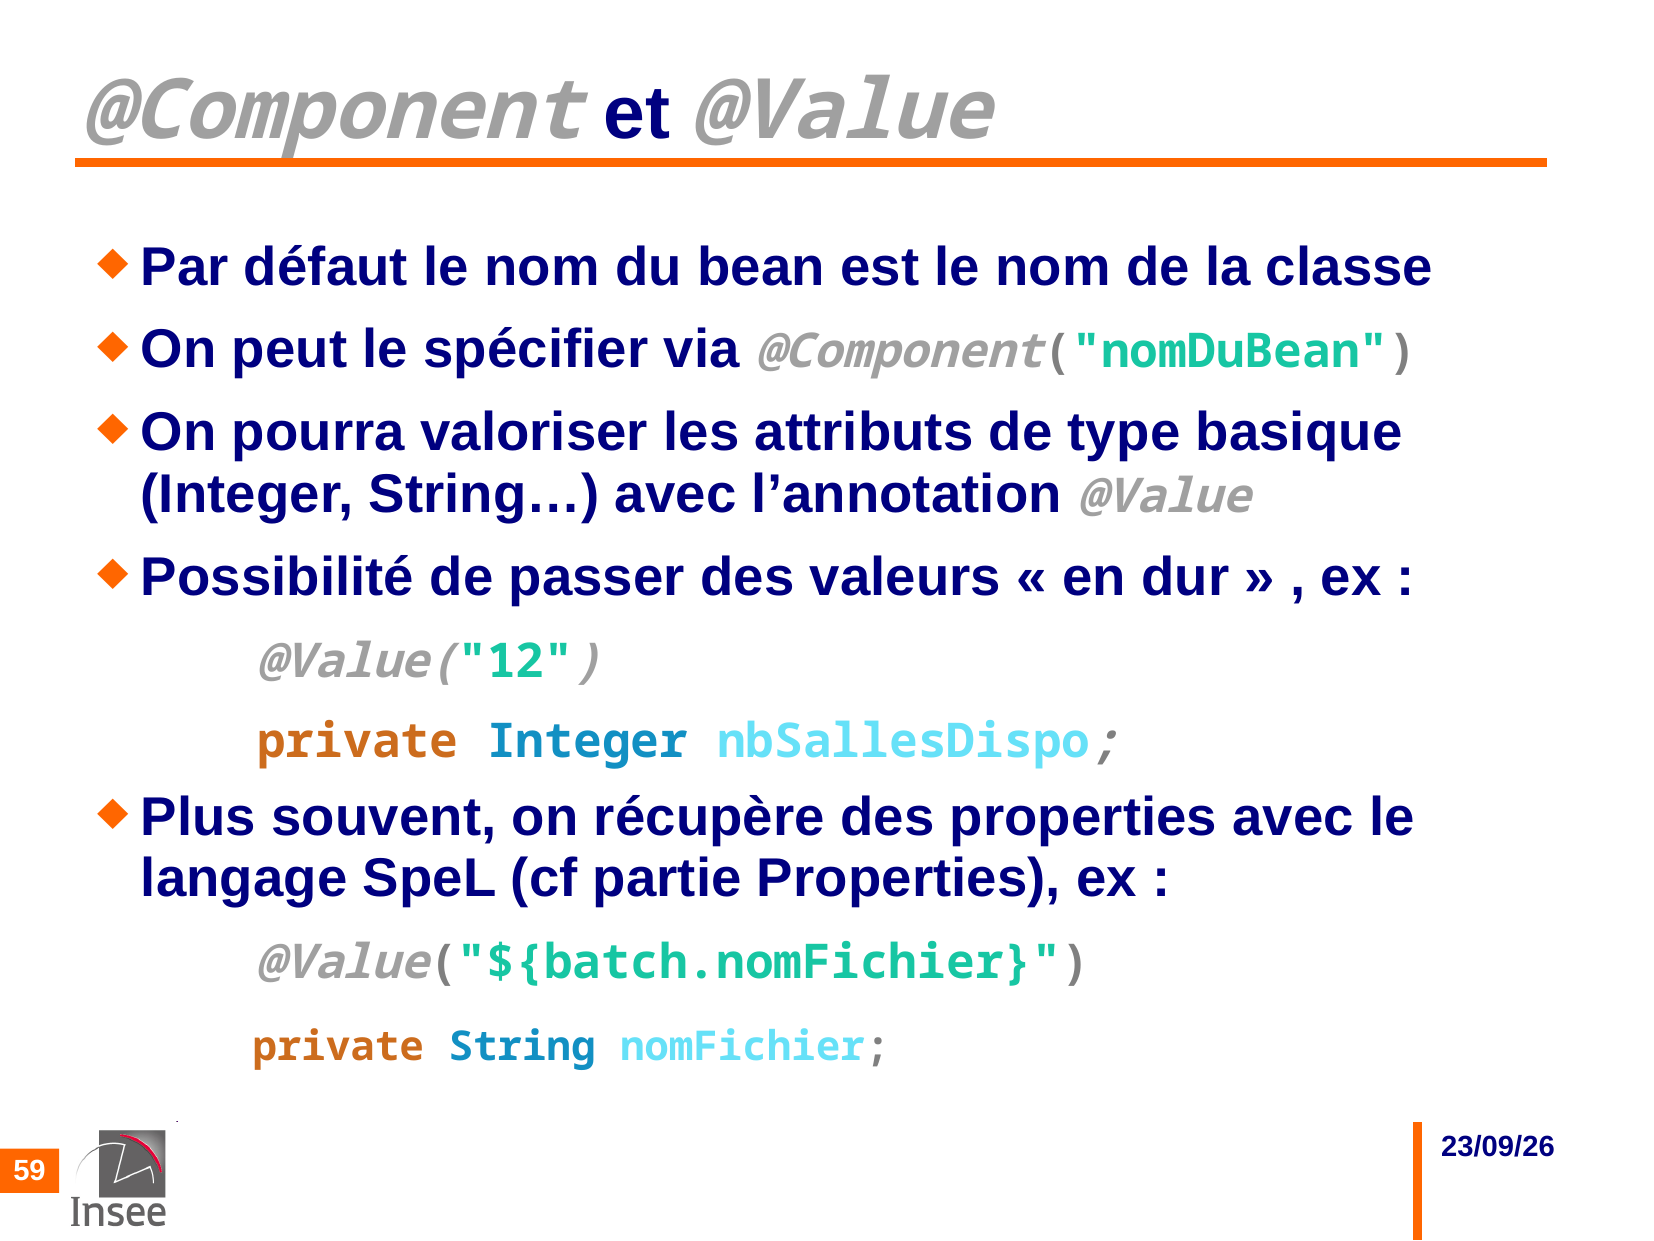

# @Component et @Value
Par défaut le nom du bean est le nom de la classe
On peut le spécifier via @Component("nomDuBean")
On pourra valoriser les attributs de type basique (Integer, String…) avec l’annotation @Value
Possibilité de passer des valeurs « en dur » , ex :
@Value("12")
private Integer nbSallesDispo;
Plus souvent, on récupère des properties avec le langage SpeL (cf partie Properties), ex :
 @Value("${batch.nomFichier}")
 private String nomFichier;
59